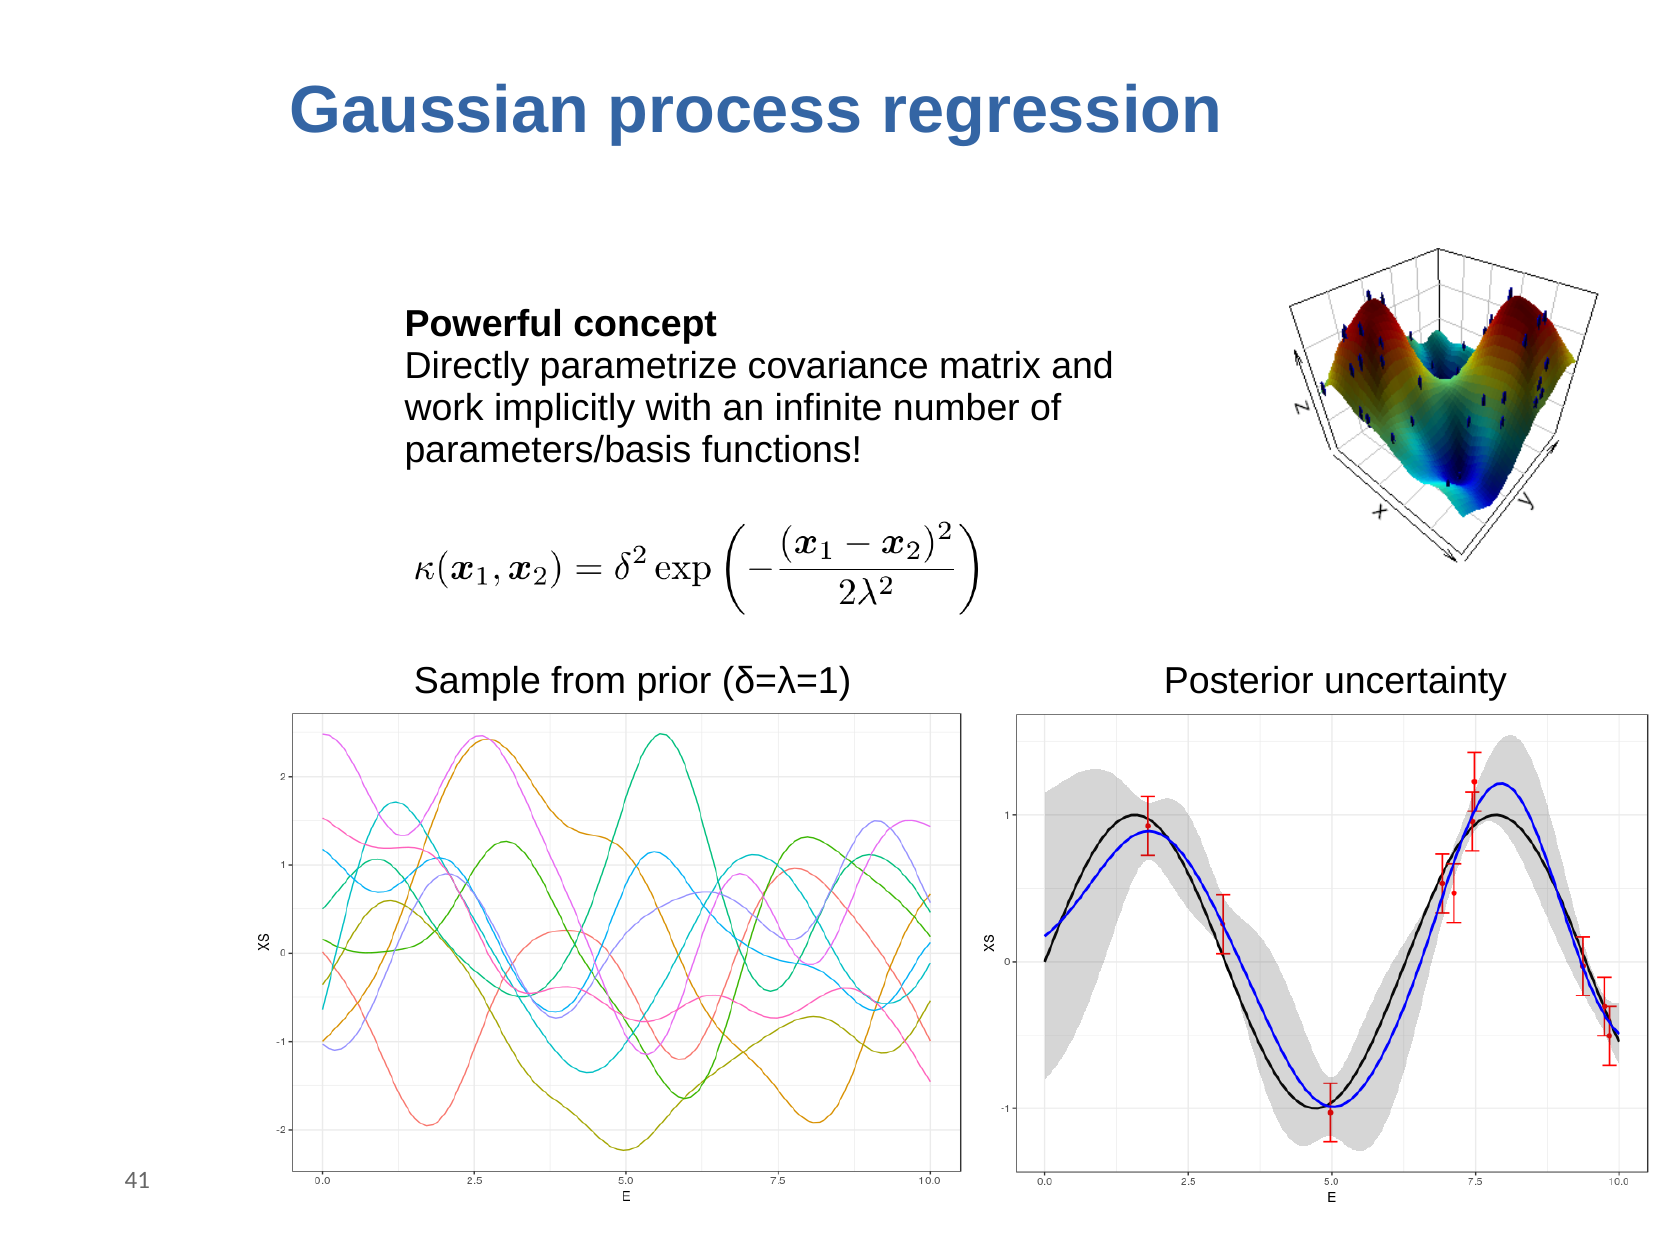

# Gaussian process regression
Powerful concept
Directly parametrize covariance matrix and work implicitly with an infinite number of parameters/basis functions!
Sample from prior (δ=λ=1)
Posterior uncertainty
41